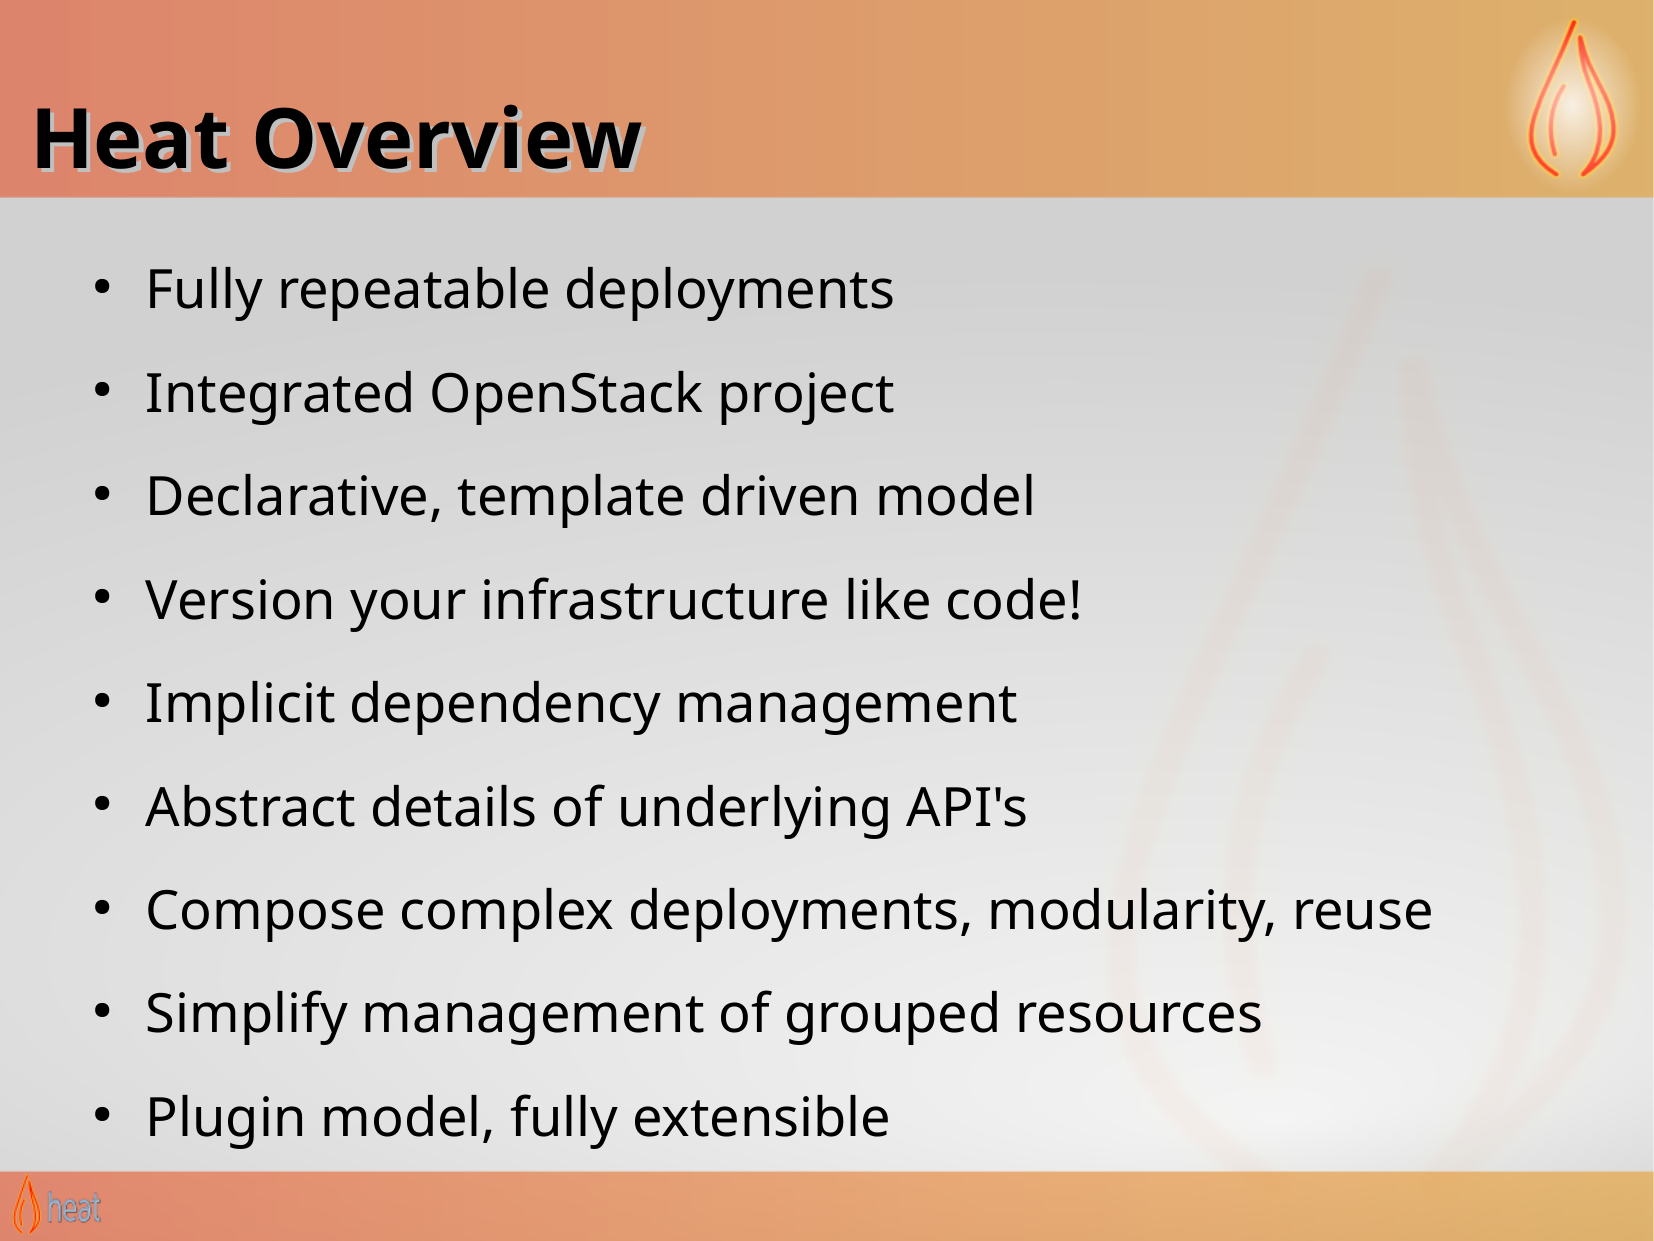

# Heat Overview
Fully repeatable deployments
Integrated OpenStack project
Declarative, template driven model
Version your infrastructure like code!
Implicit dependency management
Abstract details of underlying API's
Compose complex deployments, modularity, reuse
Simplify management of grouped resources
Plugin model, fully extensible